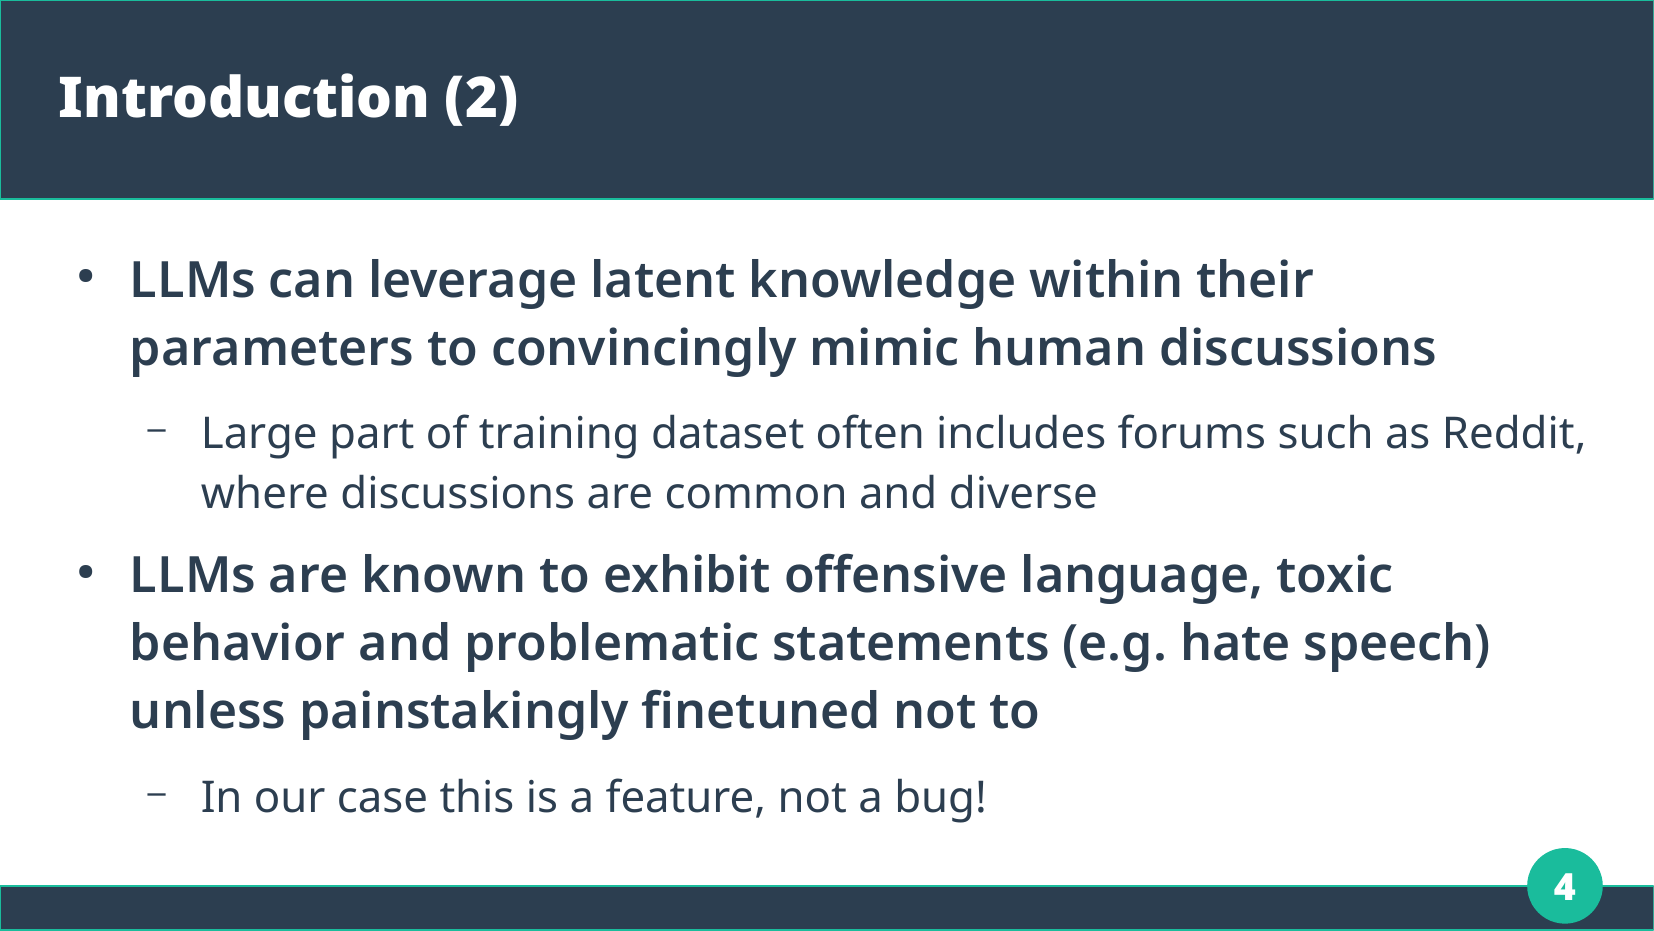

# Introduction (2)
LLMs can leverage latent knowledge within their parameters to convincingly mimic human discussions
Large part of training dataset often includes forums such as Reddit, where discussions are common and diverse
LLMs are known to exhibit offensive language, toxic behavior and problematic statements (e.g. hate speech) unless painstakingly finetuned not to
In our case this is a feature, not a bug!
4